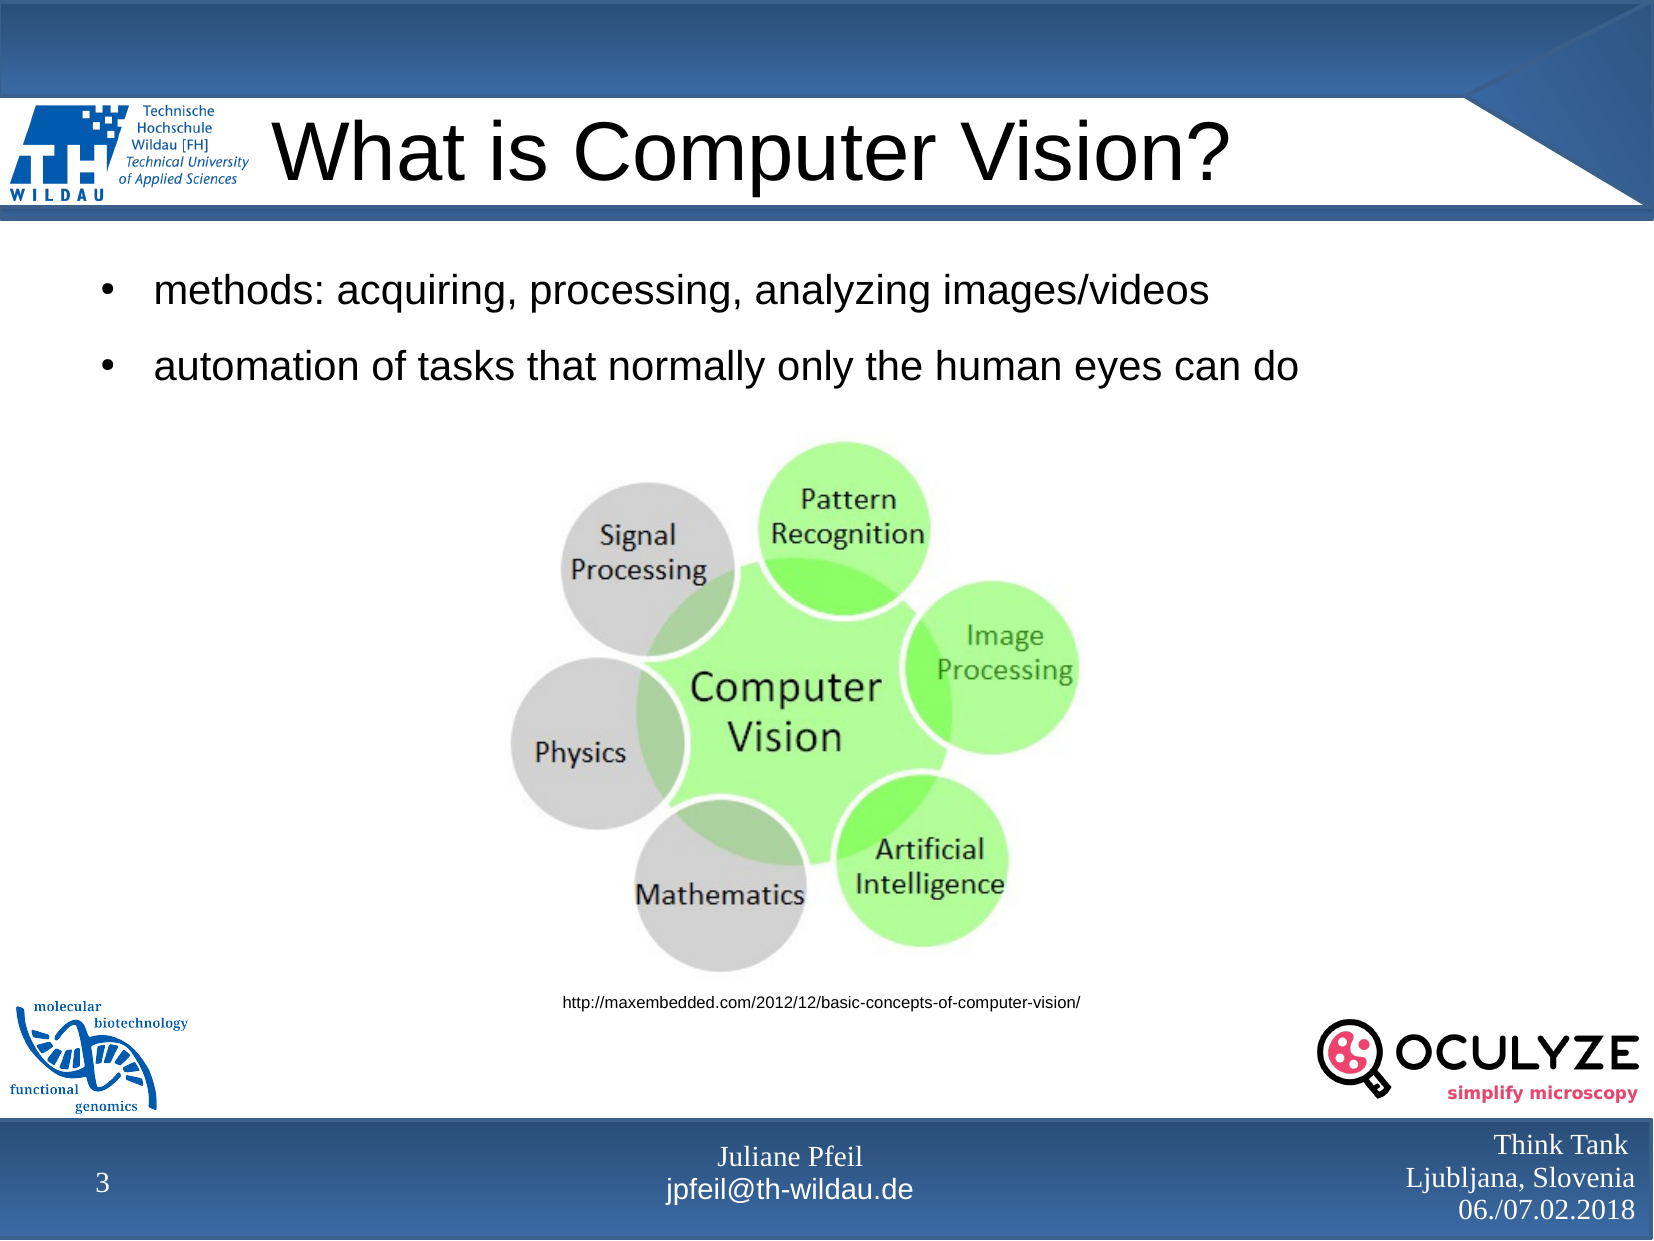

# What is Computer Vision?
methods: acquiring, processing, analyzing images/videos
automation of tasks that normally only the human eyes can do
http://maxembedded.com/2012/12/basic-concepts-of-computer-vision/